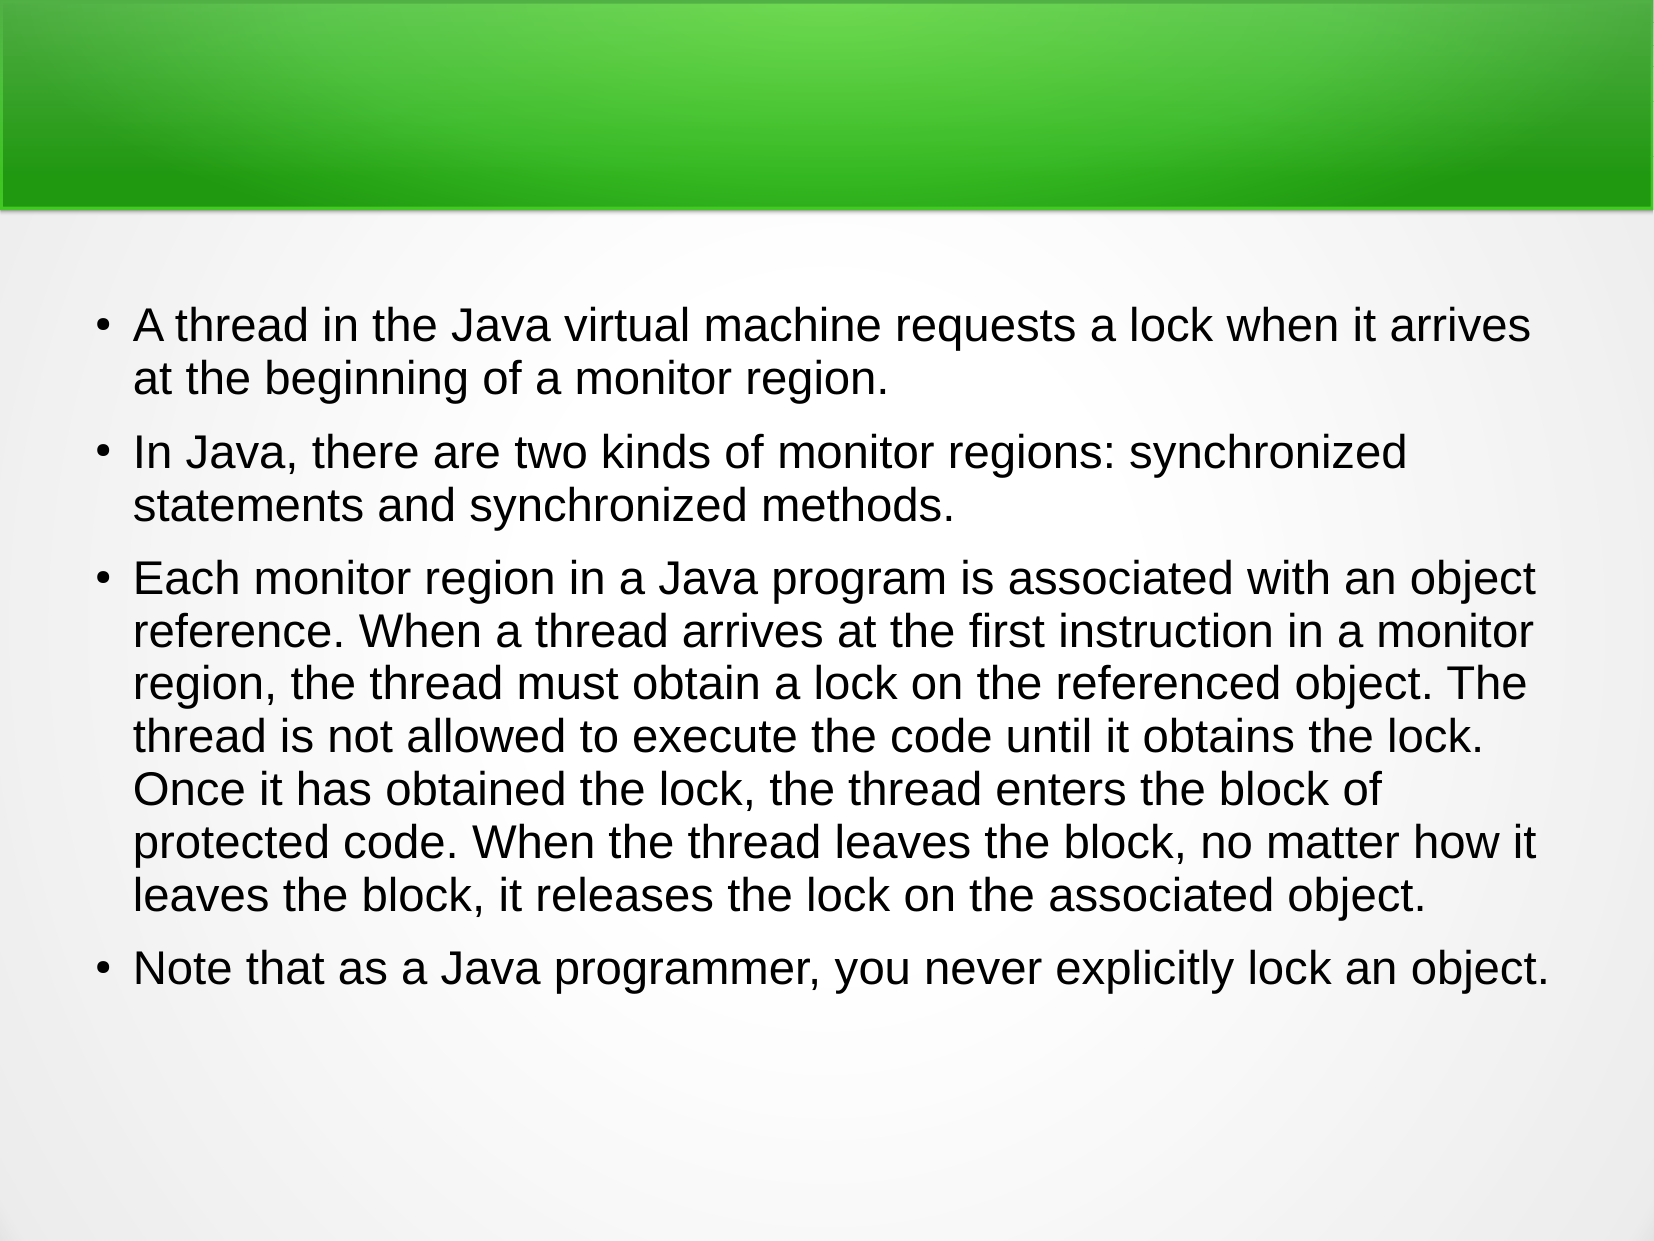

#
A thread in the Java virtual machine requests a lock when it arrives at the beginning of a monitor region.
In Java, there are two kinds of monitor regions: synchronized statements and synchronized methods.
Each monitor region in a Java program is associated with an object reference. When a thread arrives at the first instruction in a monitor region, the thread must obtain a lock on the referenced object. The thread is not allowed to execute the code until it obtains the lock. Once it has obtained the lock, the thread enters the block of protected code. When the thread leaves the block, no matter how it leaves the block, it releases the lock on the associated object.
Note that as a Java programmer, you never explicitly lock an object.